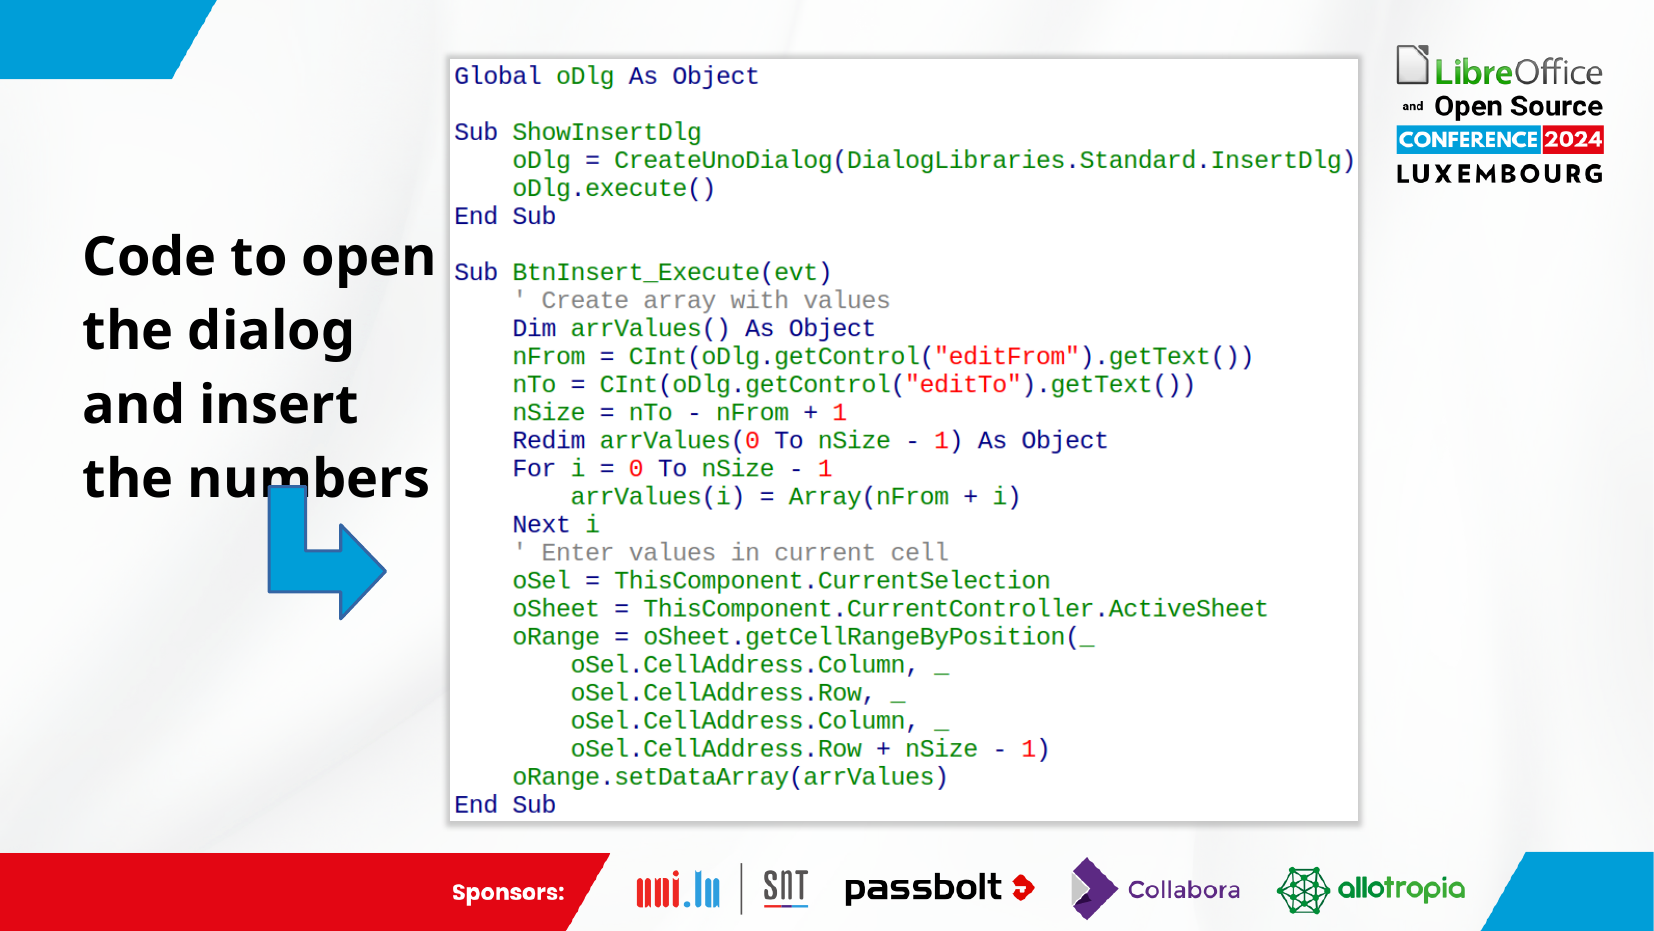

# Code to open the dialog and insert the numbers